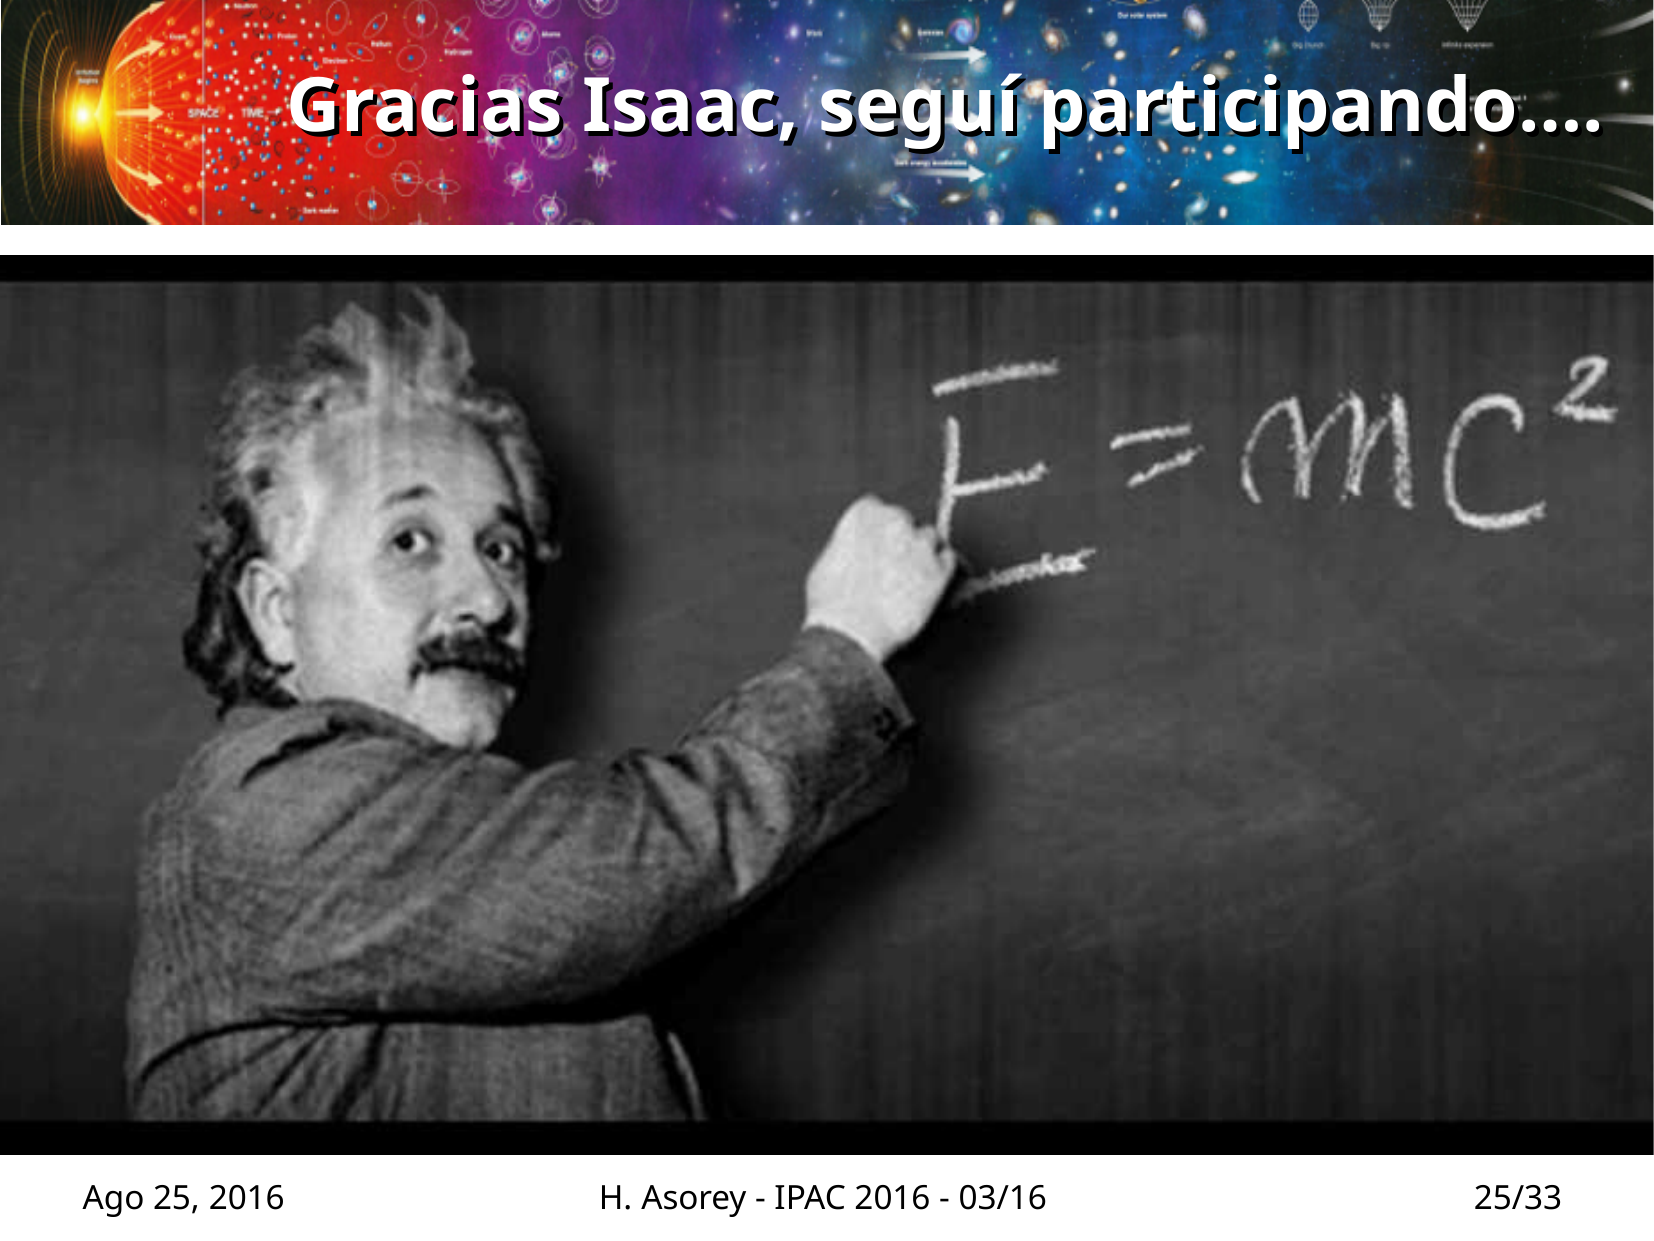

# Gracias Isaac, seguí participando….
Ago 25, 2016
H. Asorey - IPAC 2016 - 03/16
25